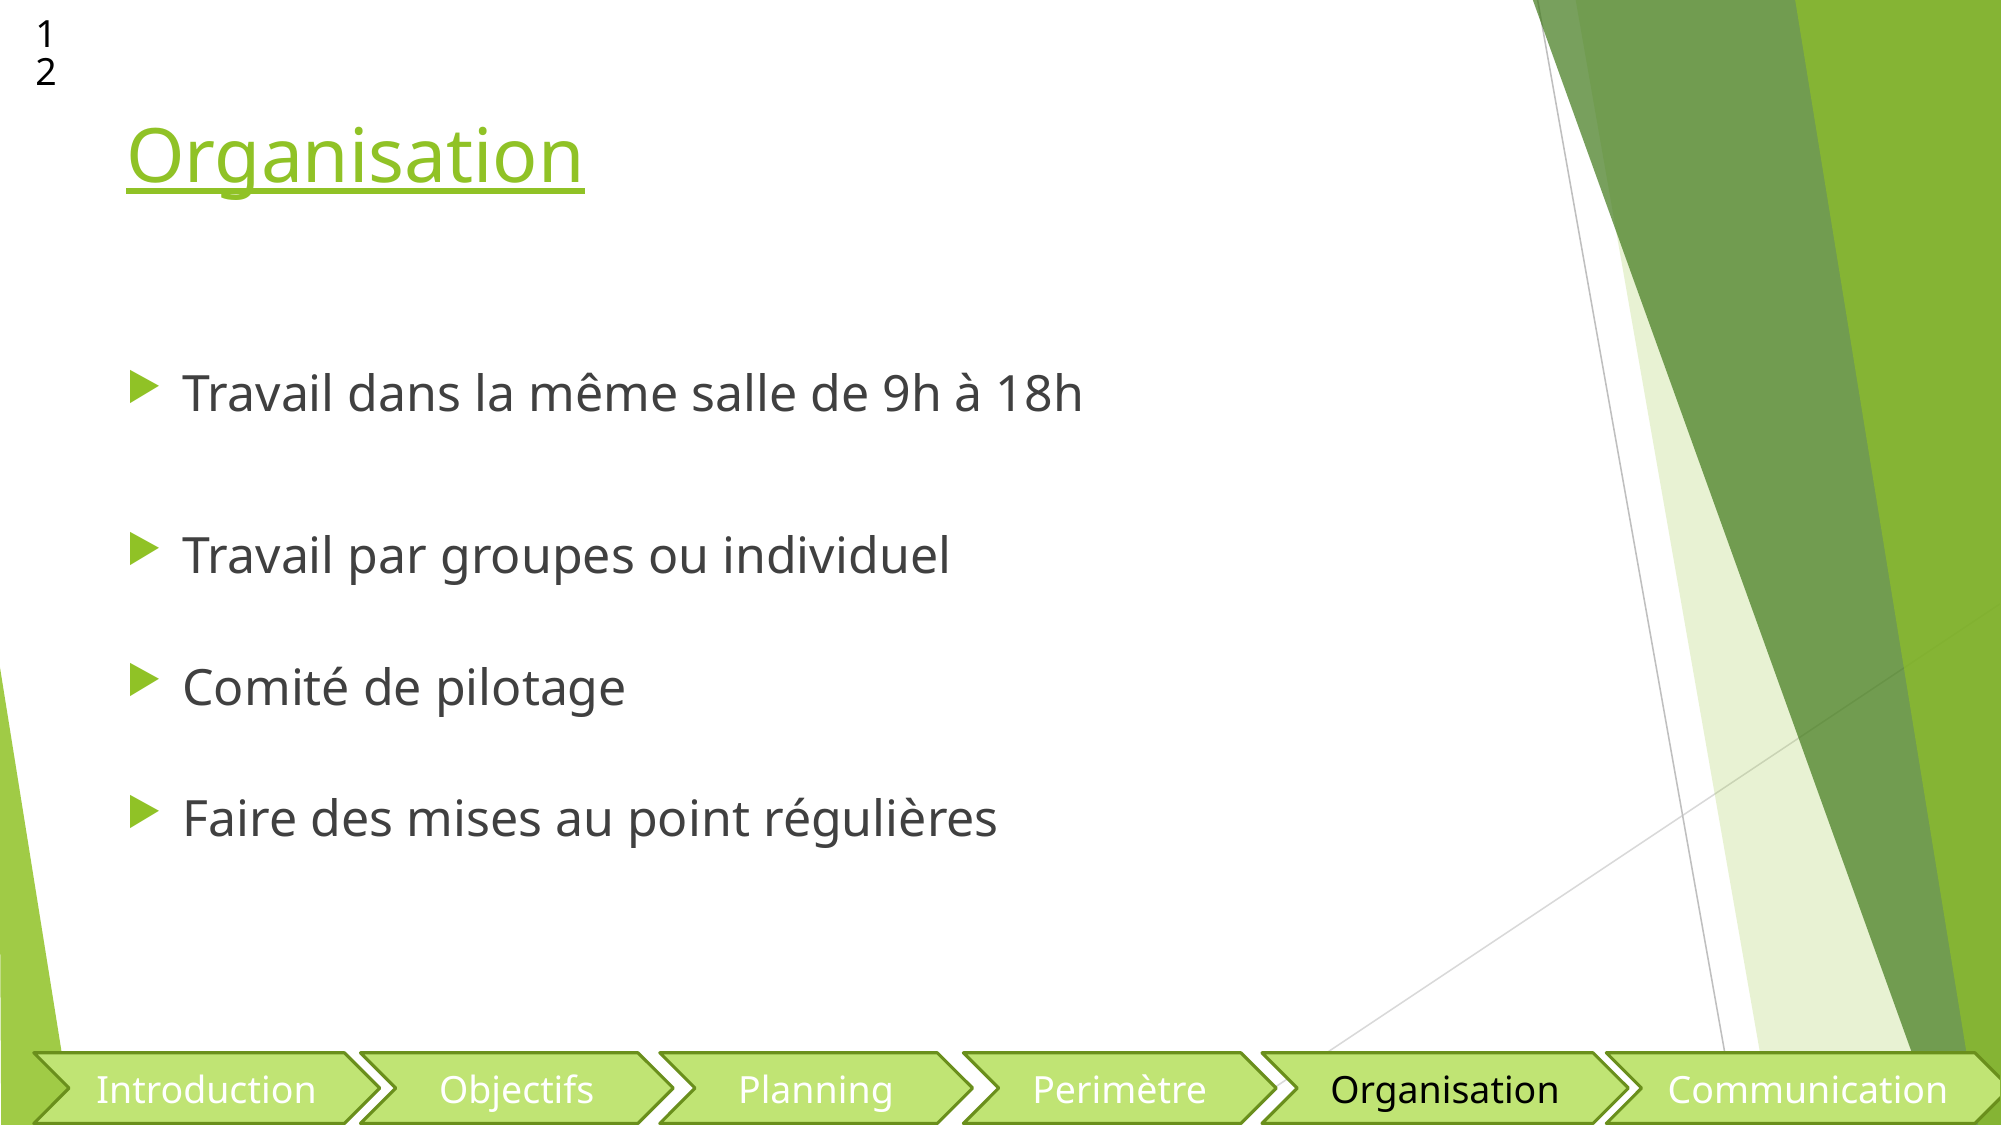

# Organisation
Travail dans la même salle de 9h à 18h
Travail par groupes ou individuel
Comité de pilotage
Faire des mises au point régulières
Introduction
Objectifs
Planning
Perimètre
Organisation
Communication